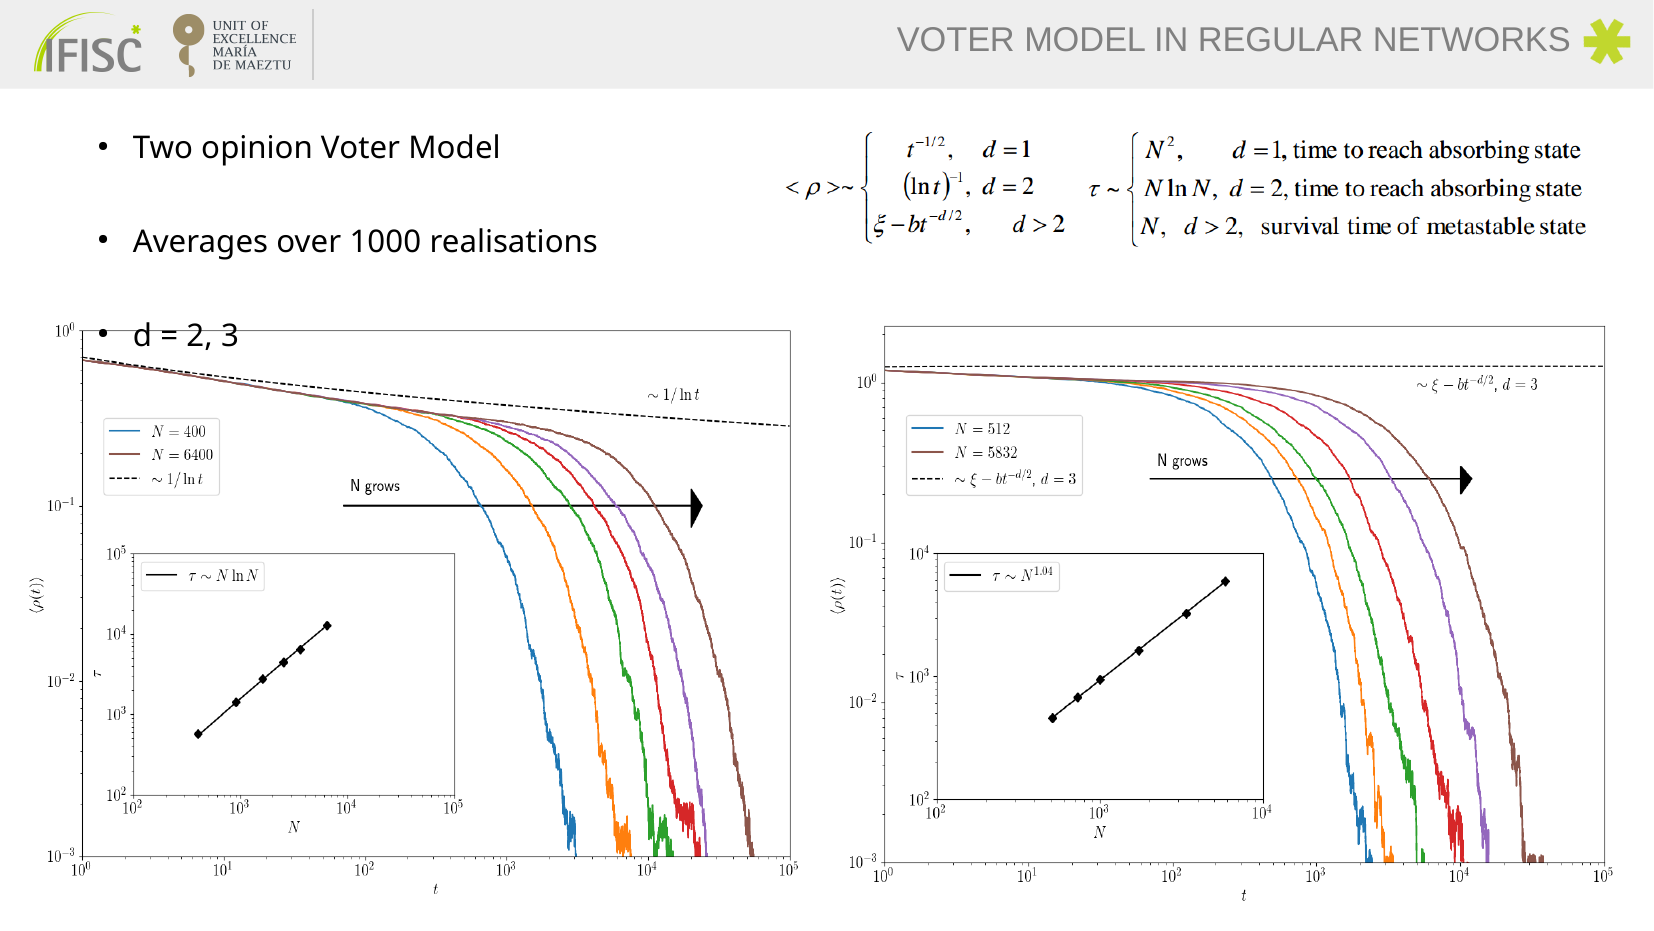

# VOTER MODEL IN REGULAR NETWORKS
Two opinion Voter Model
Averages over 1000 realisations
d = 2, 3